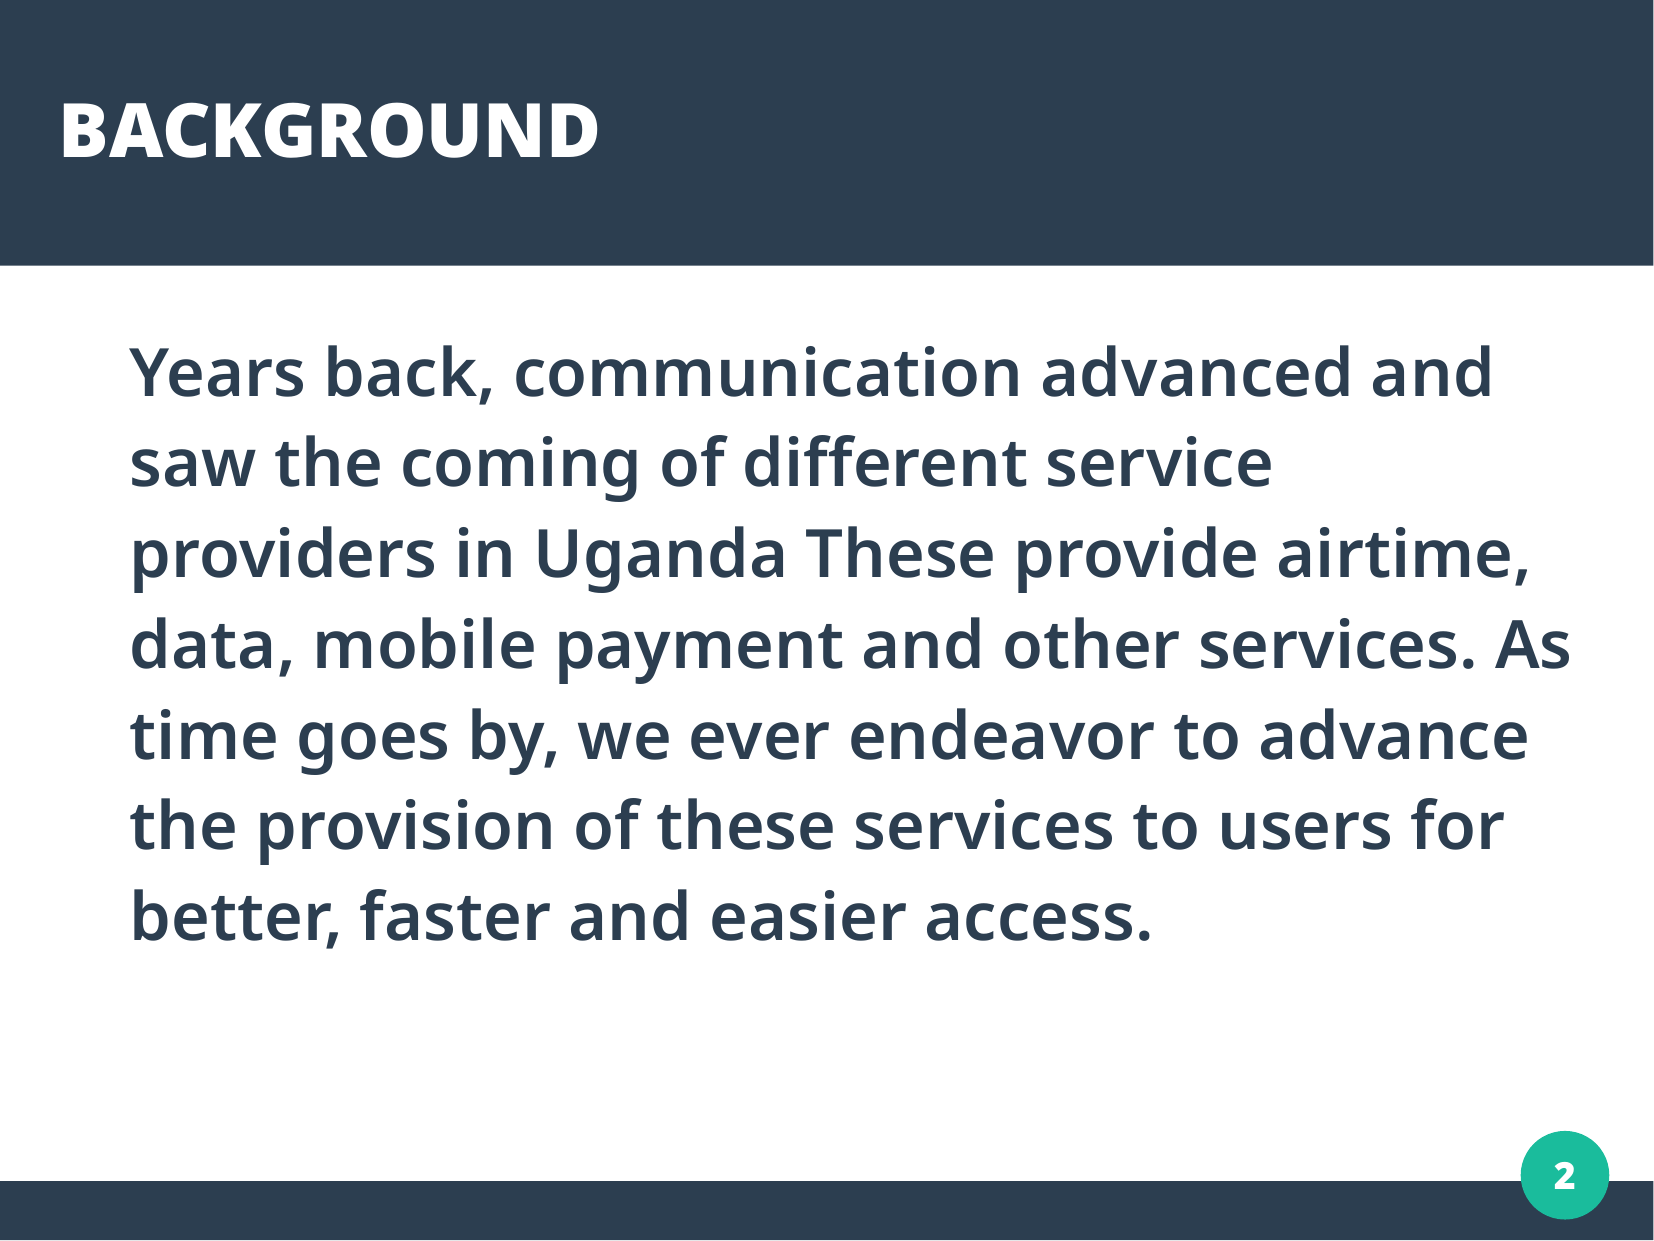

# BACKGROUND
Years back, communication advanced and saw the coming of different service providers in Uganda These provide airtime, data, mobile payment and other services. As time goes by, we ever endeavor to advance the provision of these services to users for better, faster and easier access.
2